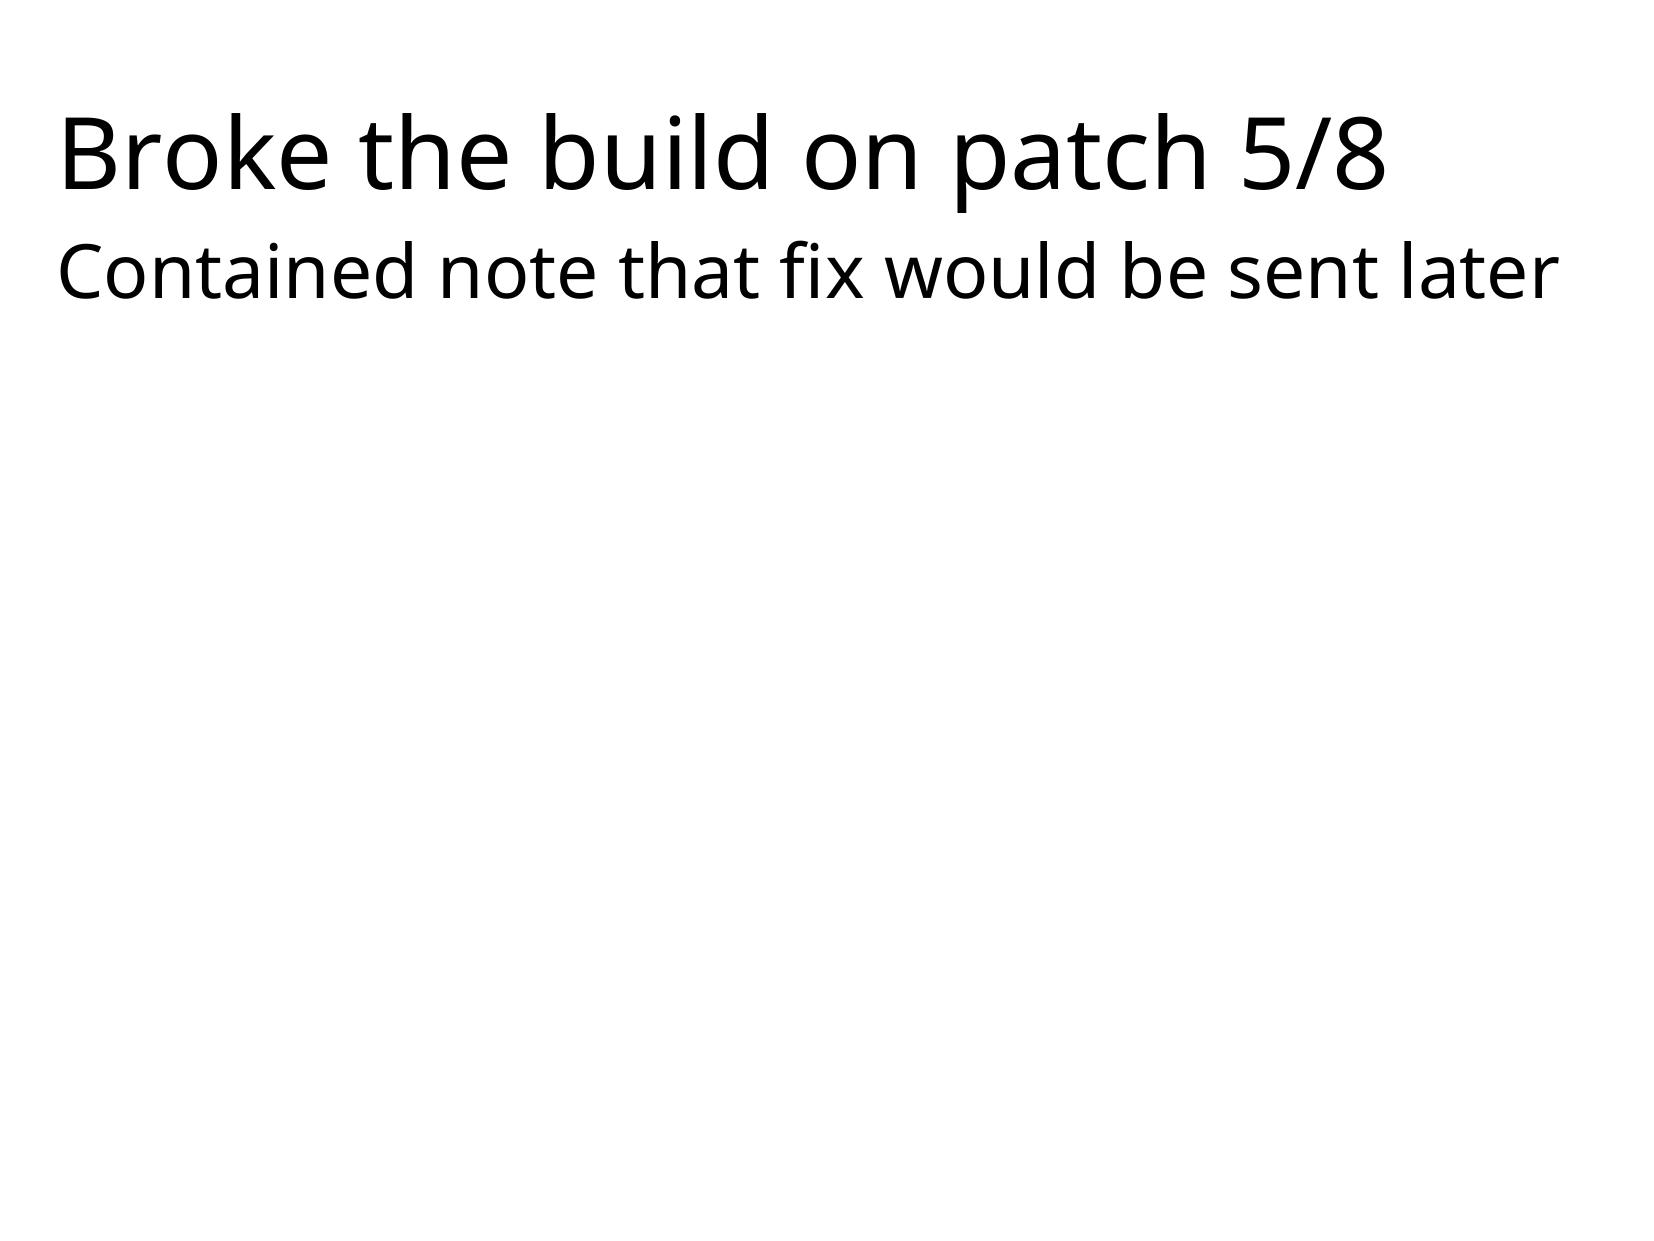

Broke the build on patch 5/8
Contained note that fix would be sent later
2.6.20 to 2.6.24-rc8